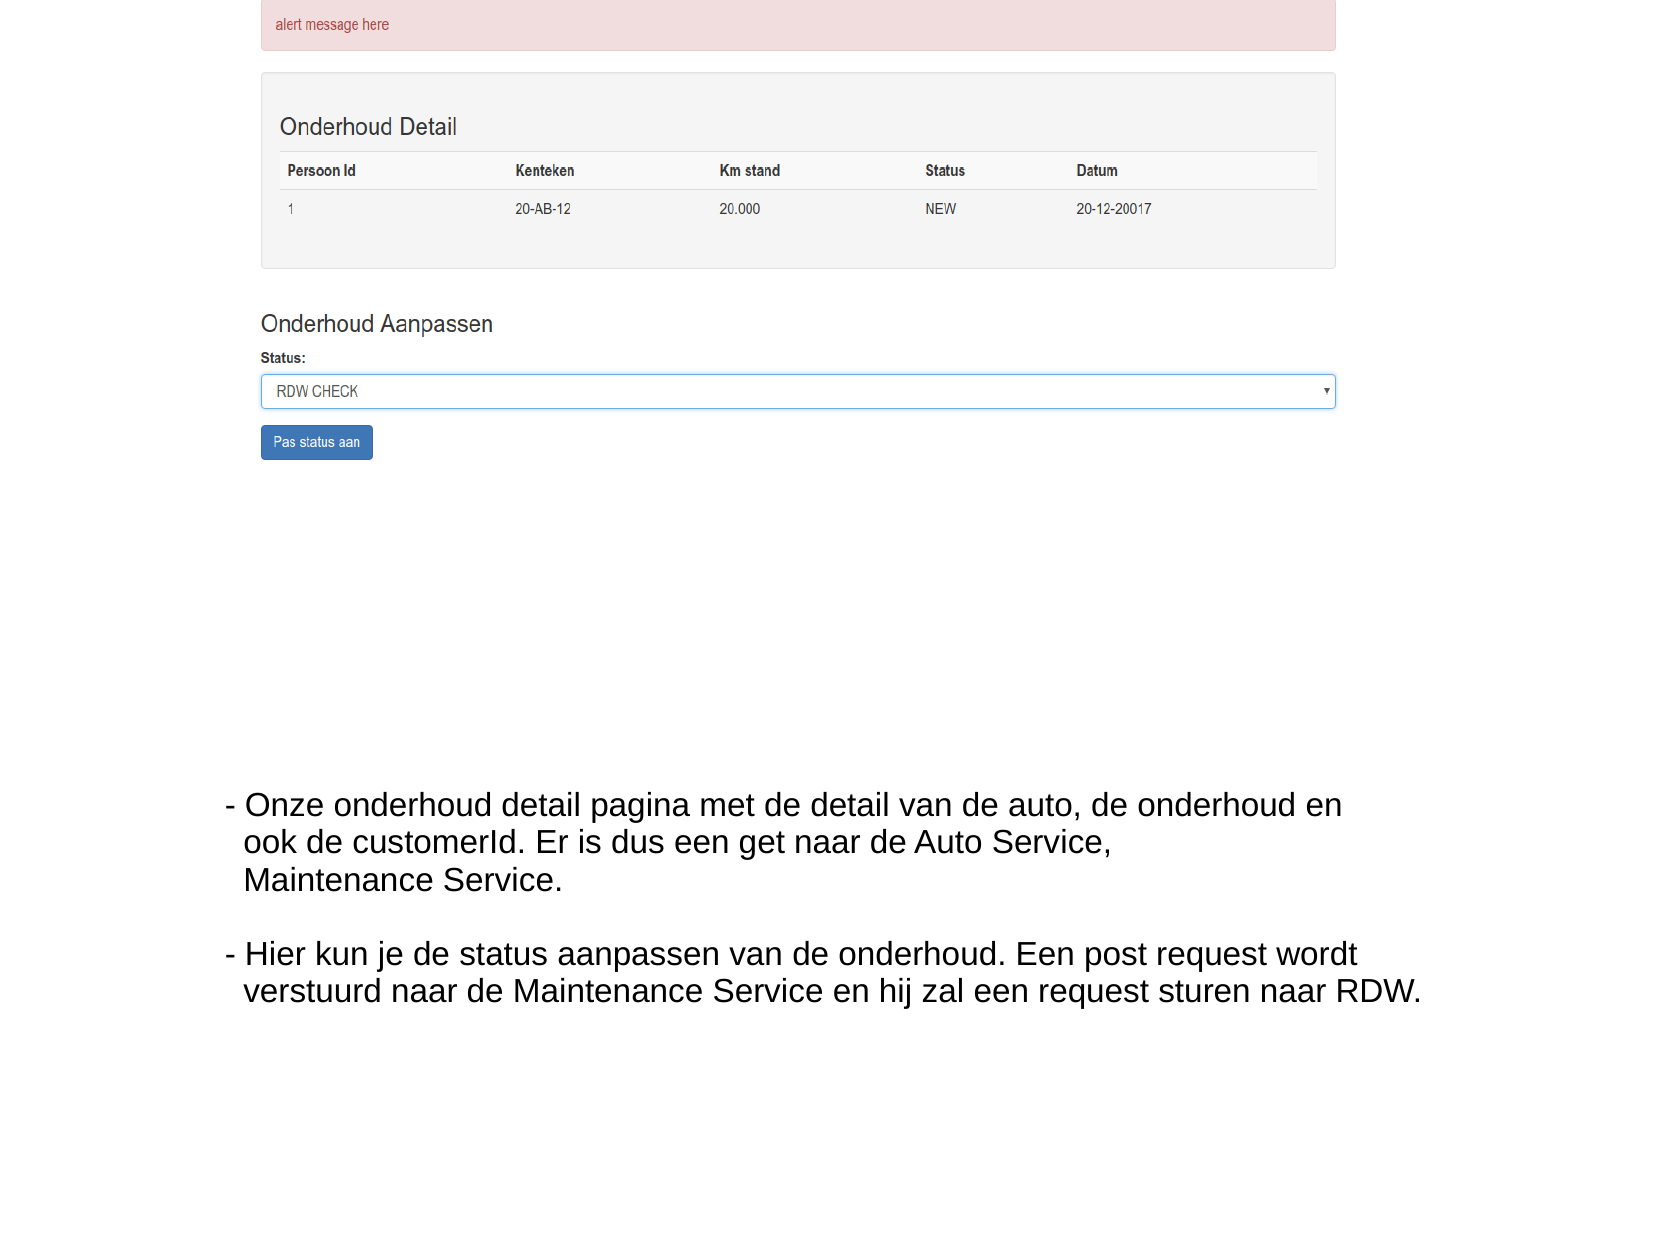

- Onze onderhoud detail pagina met de detail van de auto, de onderhoud en
 ook de customerId. Er is dus een get naar de Auto Service,
 Maintenance Service.
- Hier kun je de status aanpassen van de onderhoud. Een post request wordt
 verstuurd naar de Maintenance Service en hij zal een request sturen naar RDW.